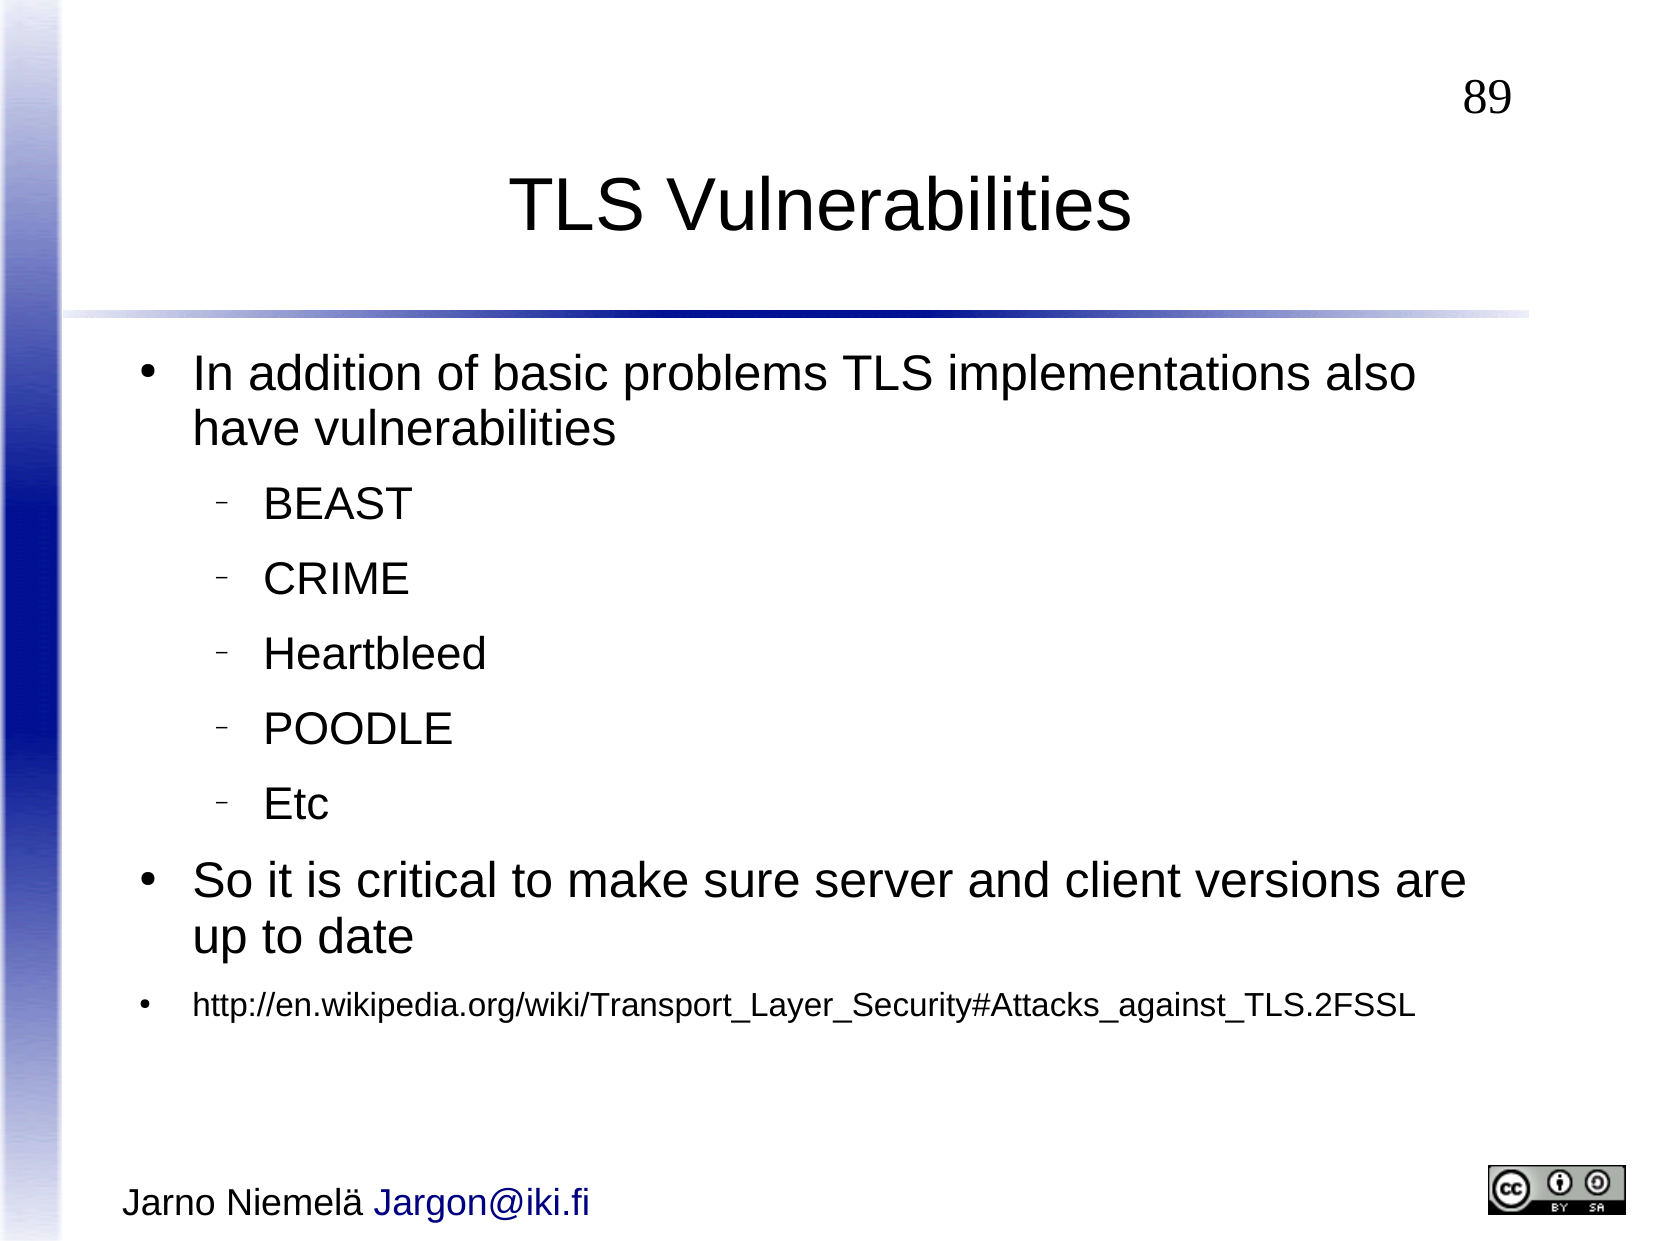

# TLS Vulnerabilities
In addition of basic problems TLS implementations also have vulnerabilities
BEAST
CRIME
Heartbleed
POODLE
Etc
So it is critical to make sure server and client versions are up to date
http://en.wikipedia.org/wiki/Transport_Layer_Security#Attacks_against_TLS.2FSSL